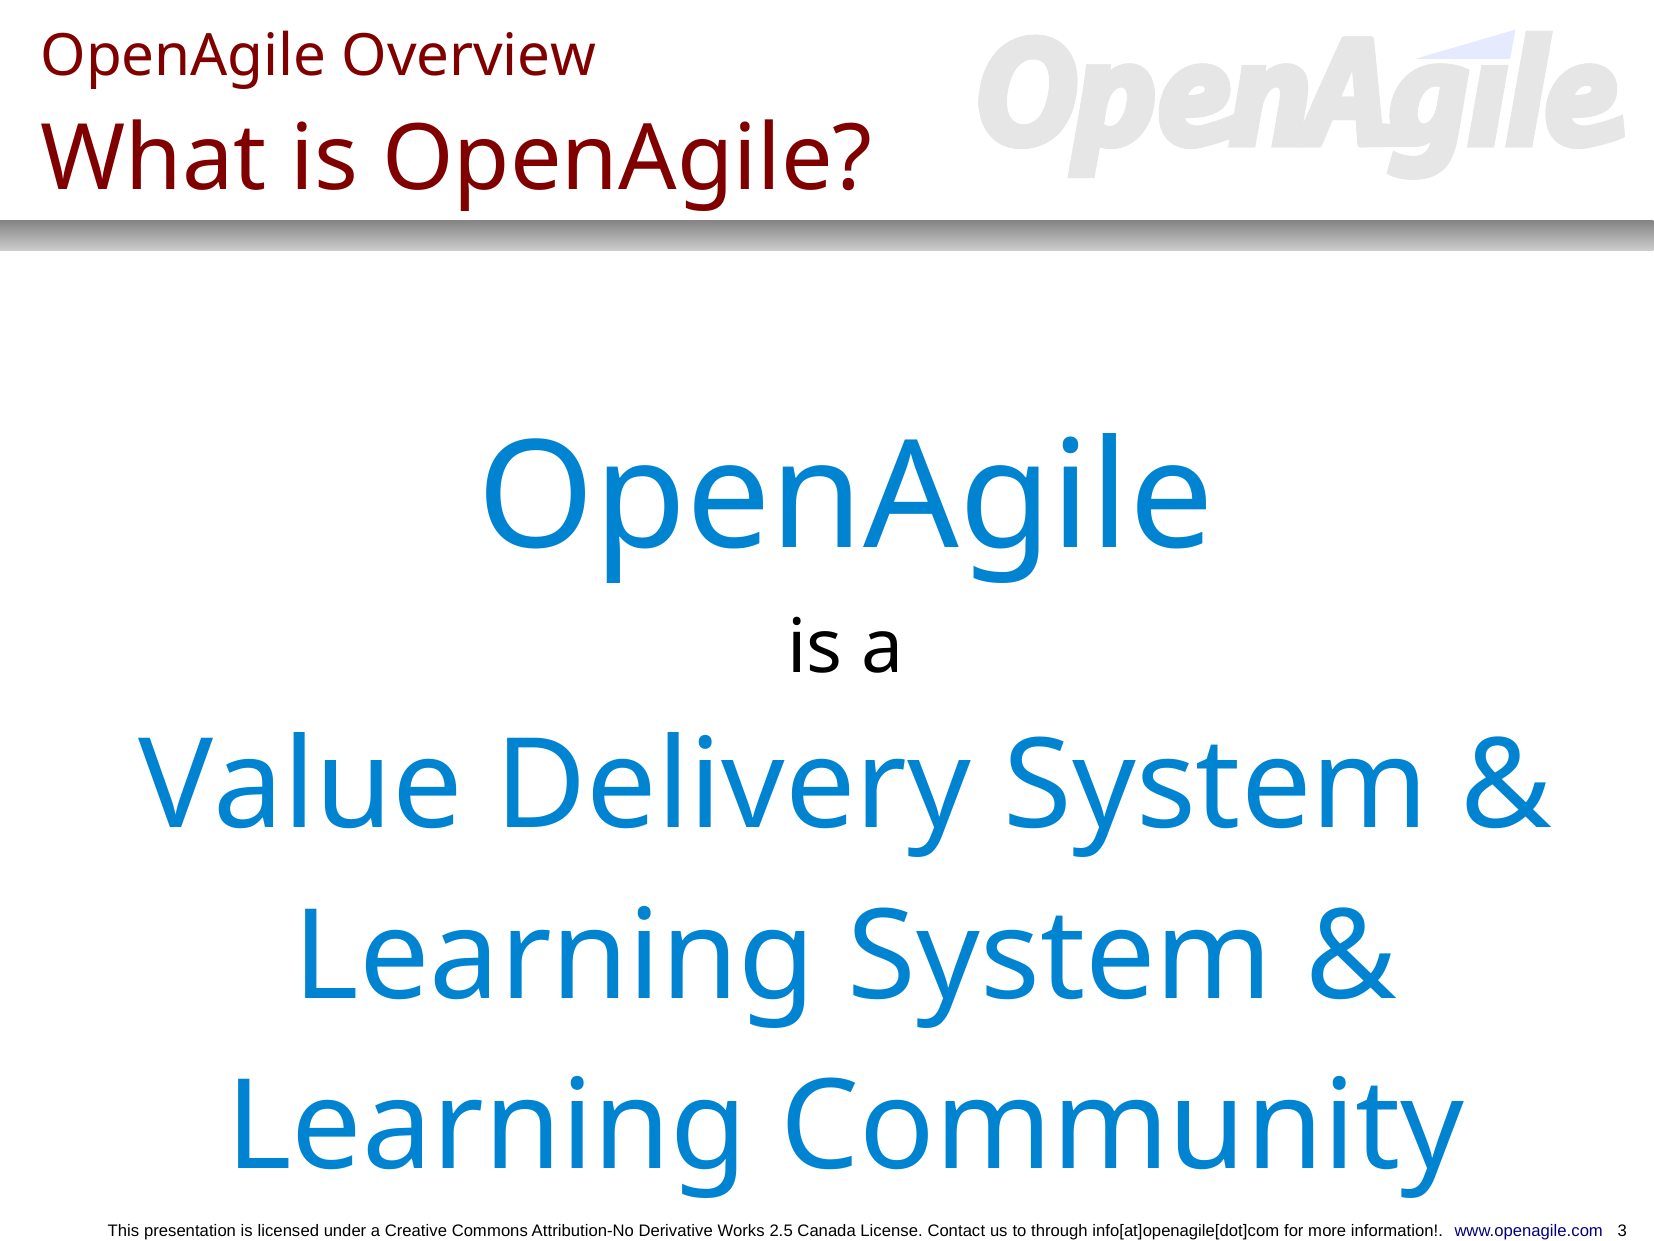

# OpenAgile Overview What is OpenAgile?
OpenAgile
is a
Value Delivery System &
Learning System &
Learning Community